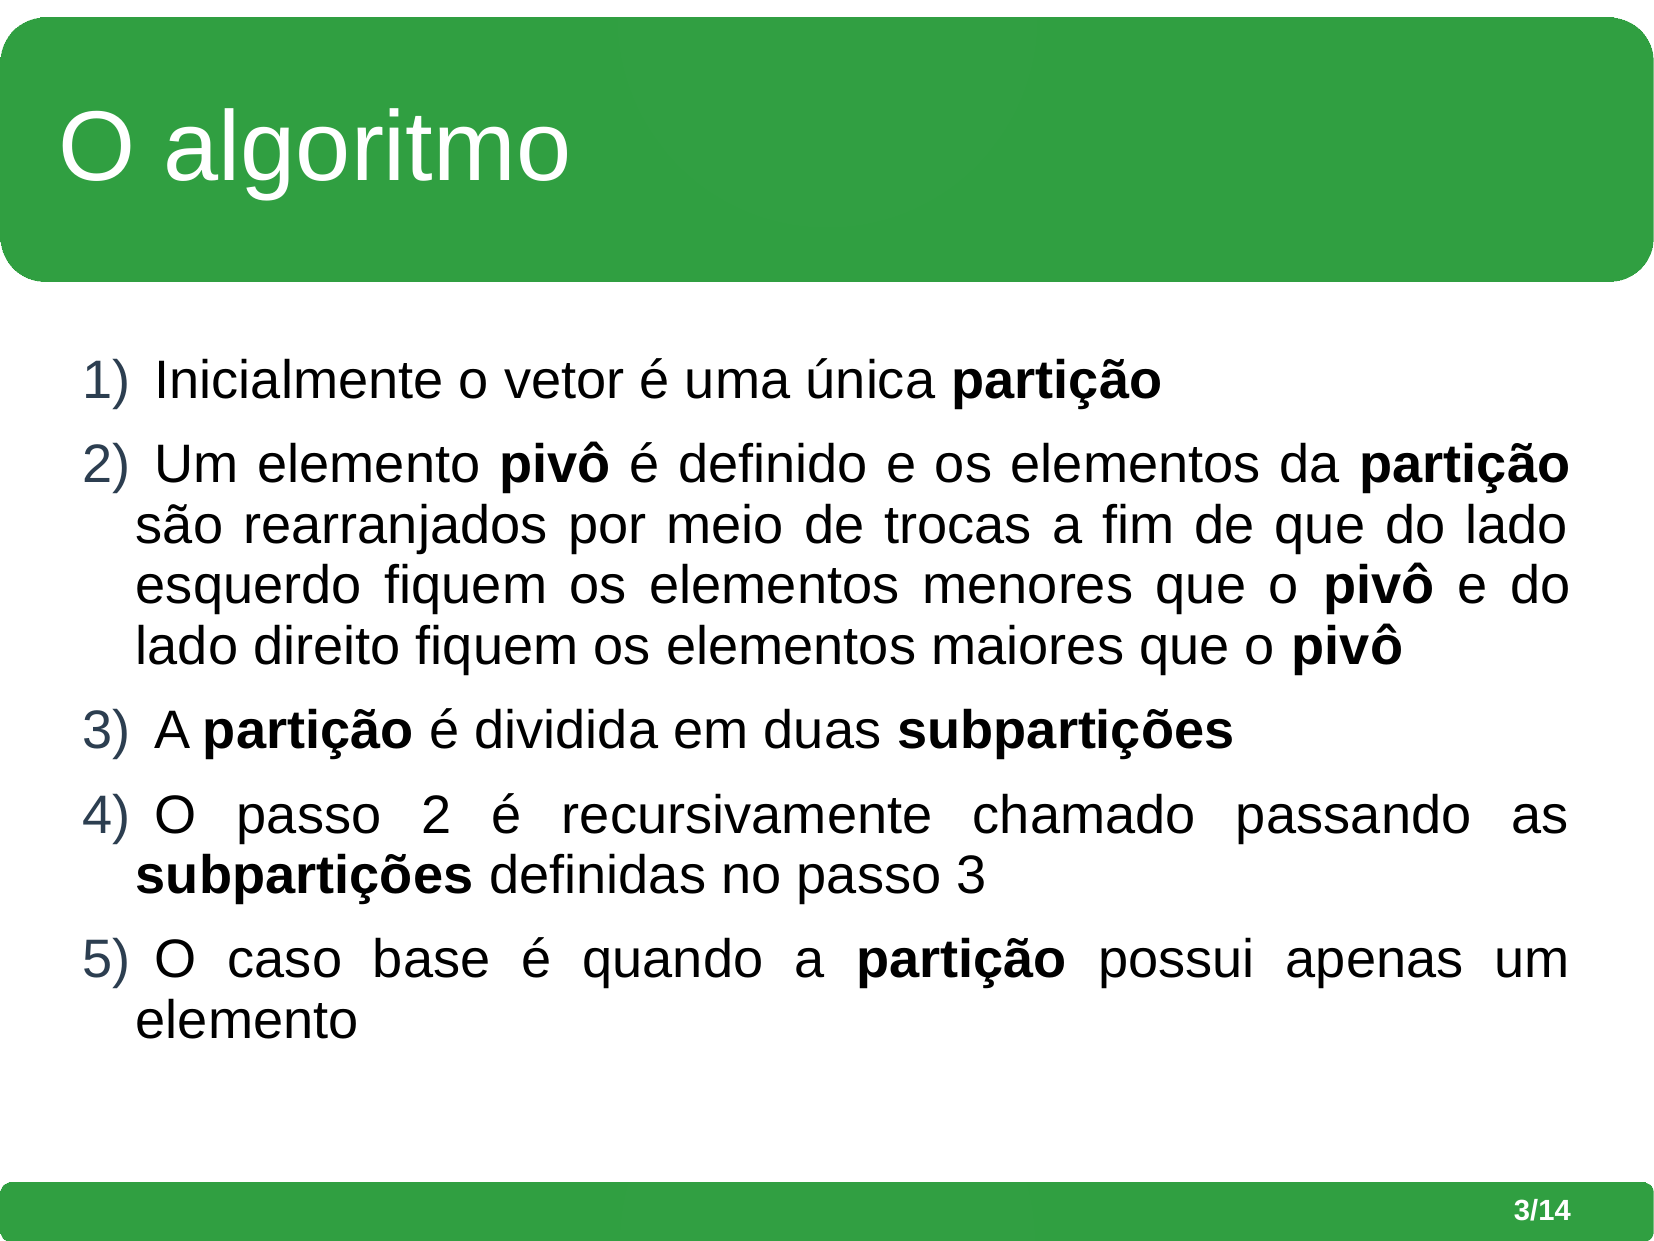

# O algoritmo
Inicialmente o vetor é uma única partição
Um elemento pivô é definido e os elementos da partição são rearranjados por meio de trocas a fim de que do lado esquerdo fiquem os elementos menores que o pivô e do lado direito fiquem os elementos maiores que o pivô
A partição é dividida em duas subpartições
O passo 2 é recursivamente chamado passando as subpartições definidas no passo 3
O caso base é quando a partição possui apenas um elemento
3